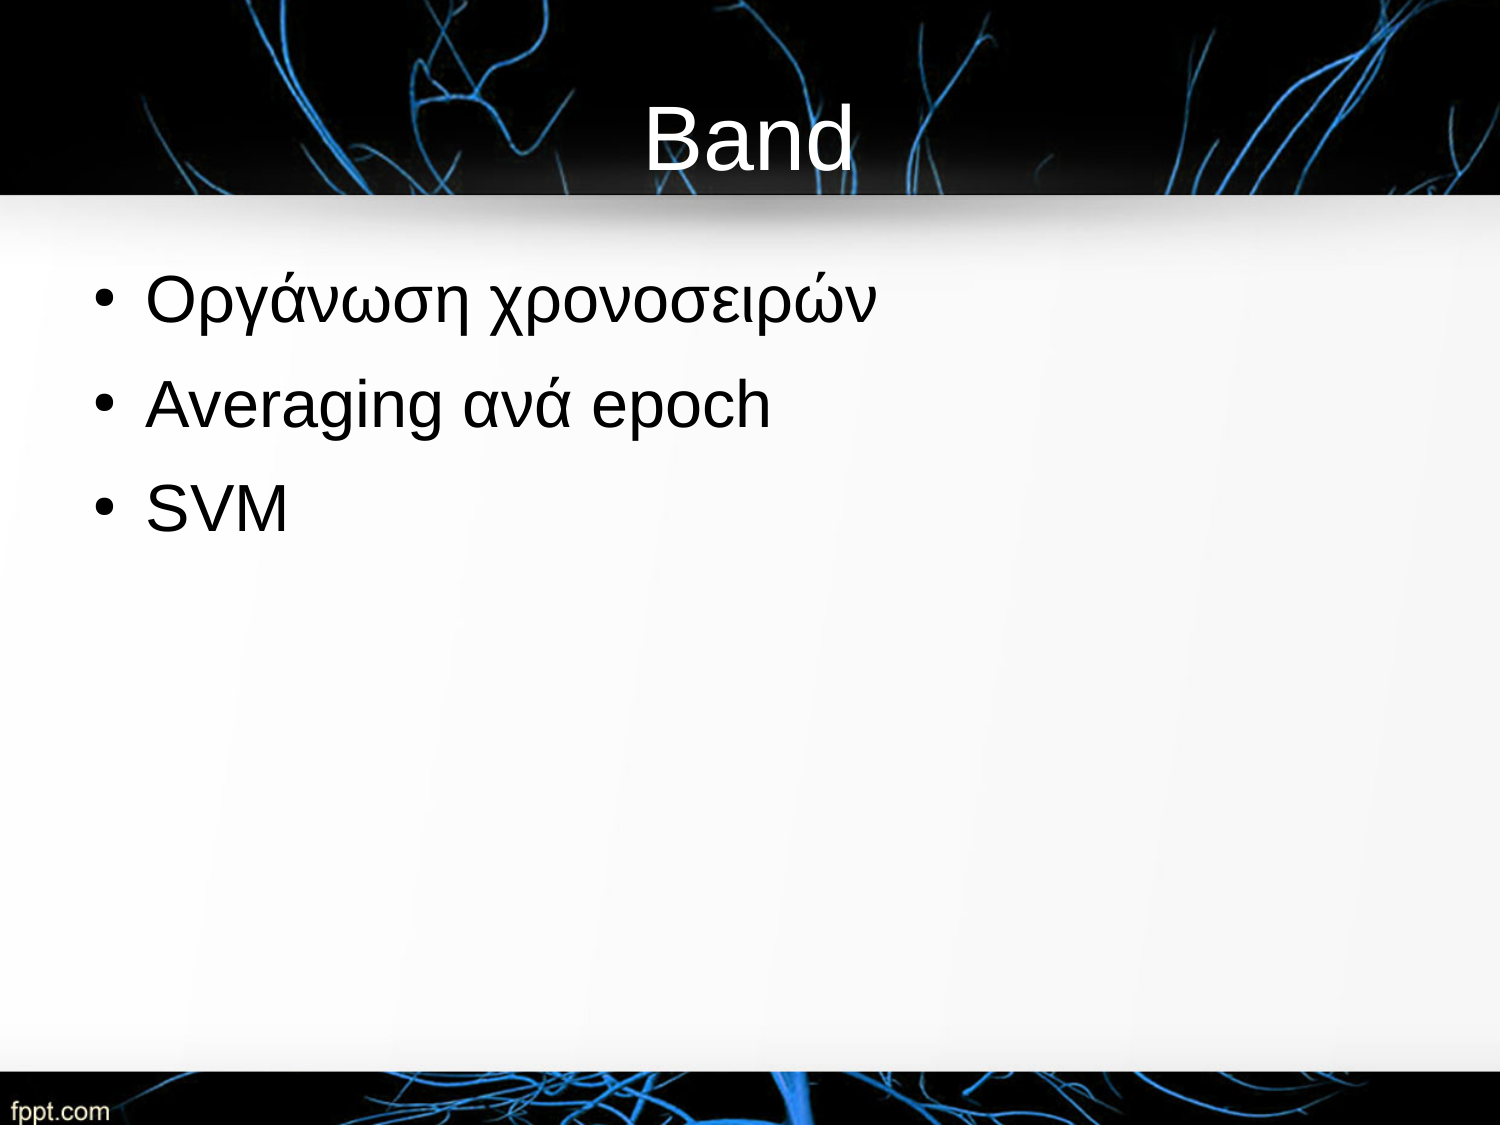

# Band
Οργάνωση χρονοσειρών
Averaging ανά epoch
SVM